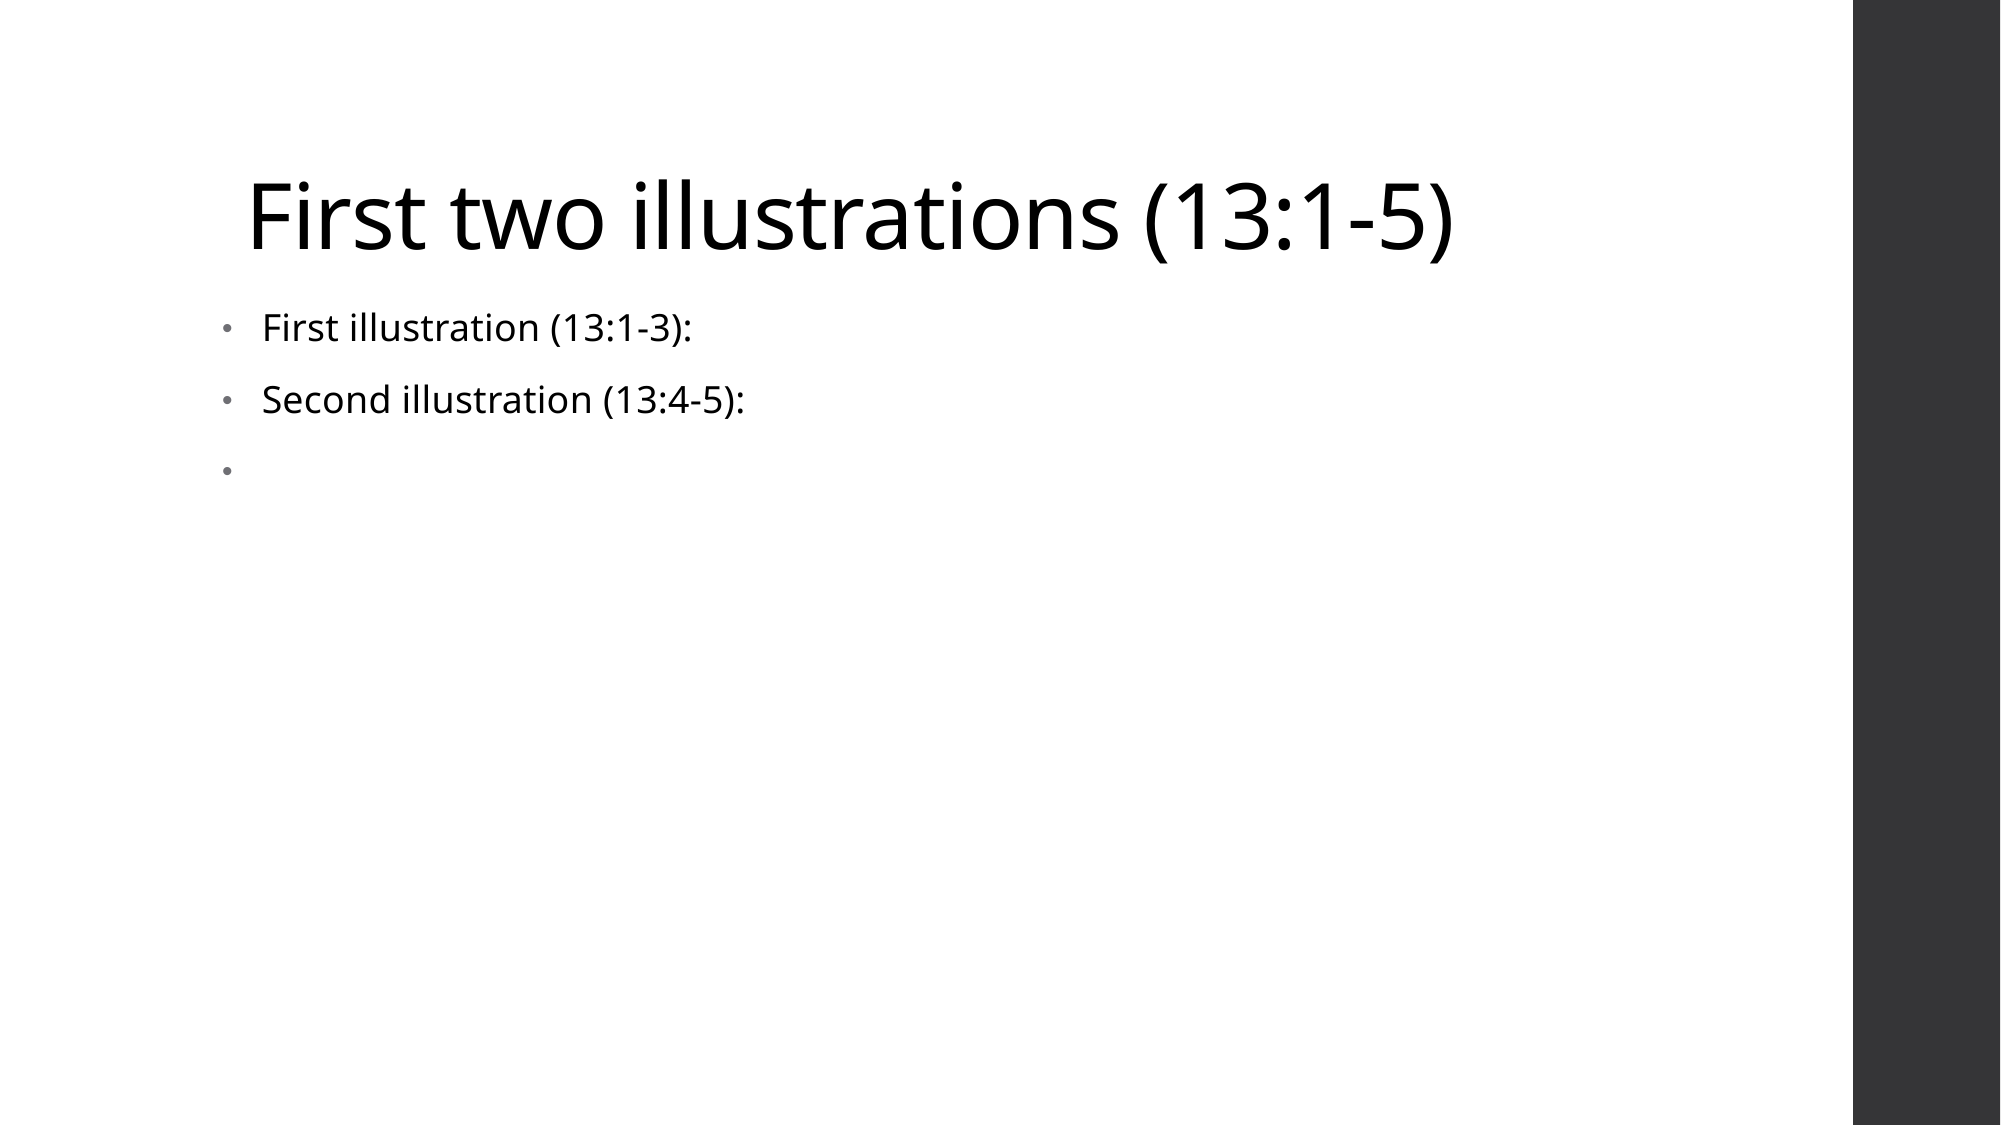

# First two illustrations (13:1-5)
 First illustration (13:1-3):
 Second illustration (13:4-5):